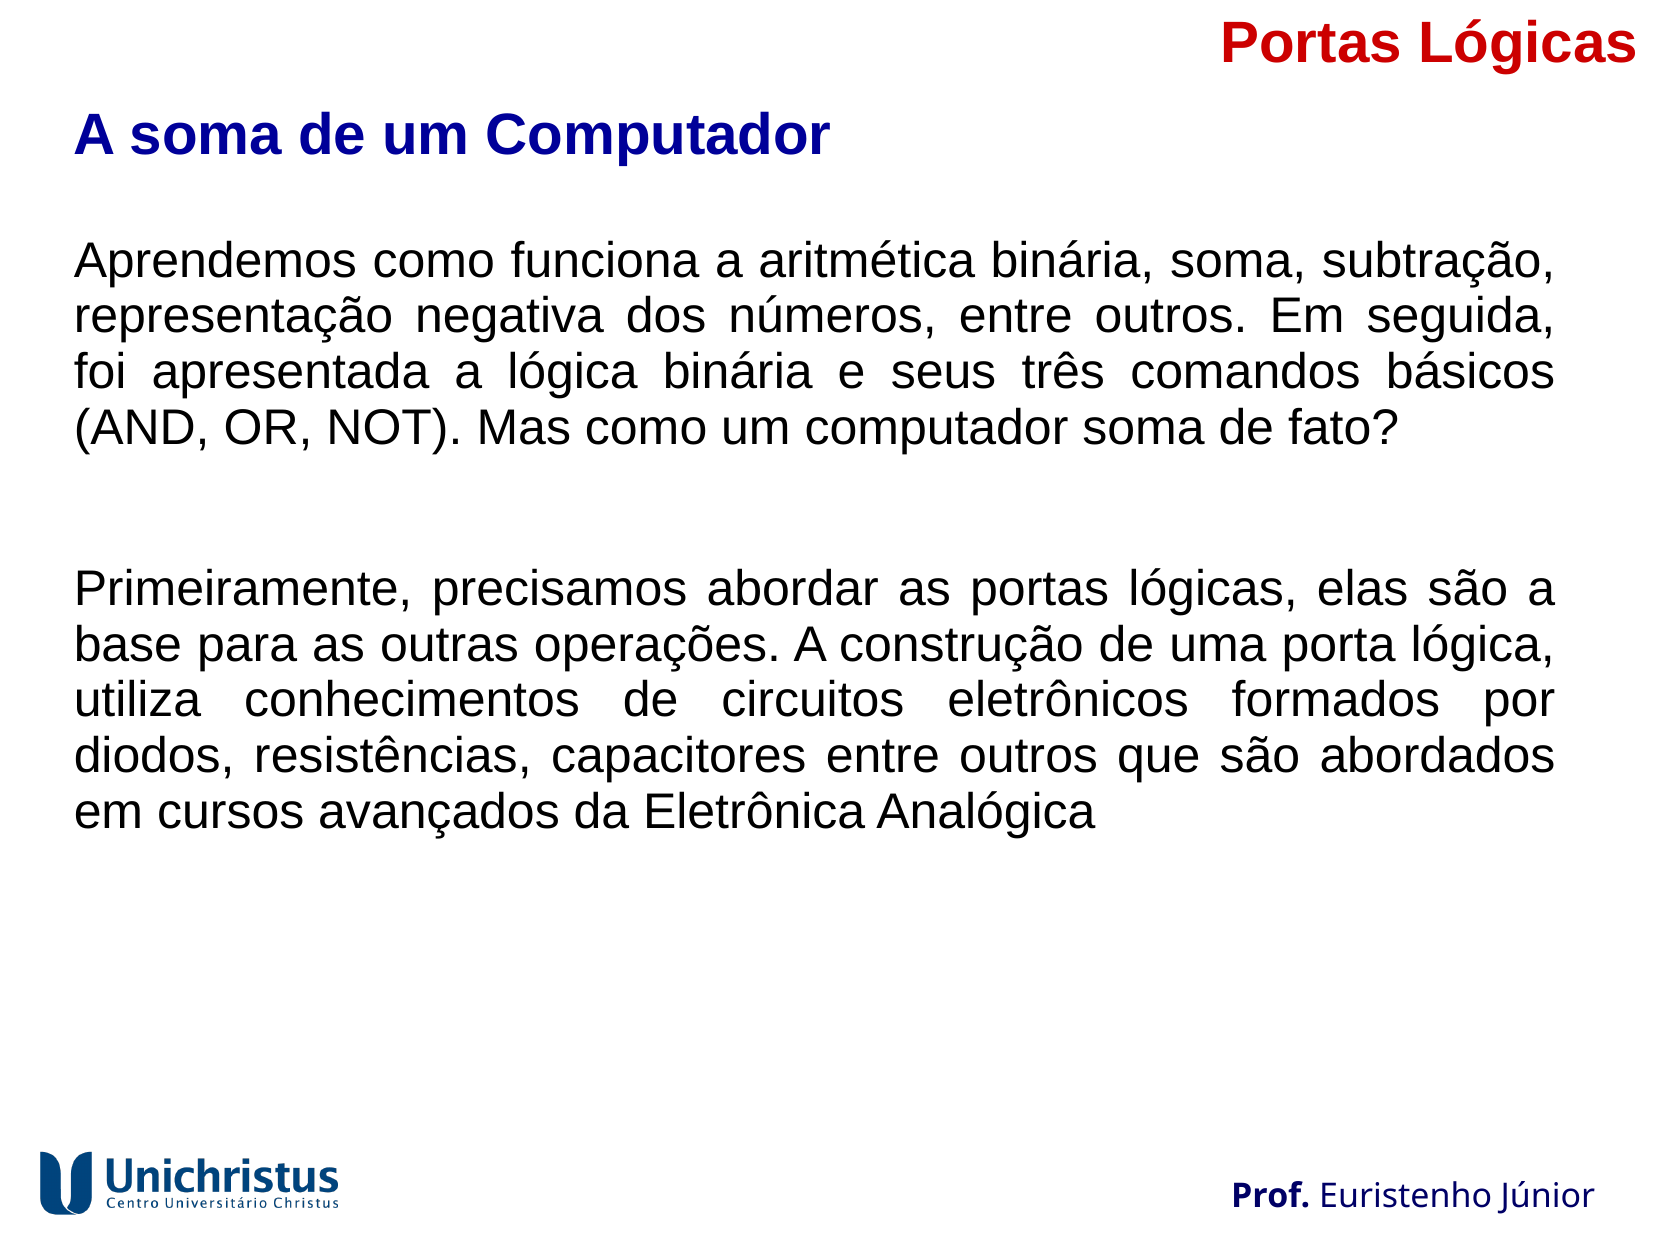

Portas Lógicas
A soma de um Computador
Aprendemos como funciona a aritmética binária, soma, subtração, representação negativa dos números, entre outros. Em seguida, foi apresentada a lógica binária e seus três comandos básicos (AND, OR, NOT). Mas como um computador soma de fato?
Primeiramente, precisamos abordar as portas lógicas, elas são a base para as outras operações. A construção de uma porta lógica, utiliza conhecimentos de circuitos eletrônicos formados por diodos, resistências, capacitores entre outros que são abordados em cursos avançados da Eletrônica Analógica
Prof. Euristenho Júnior